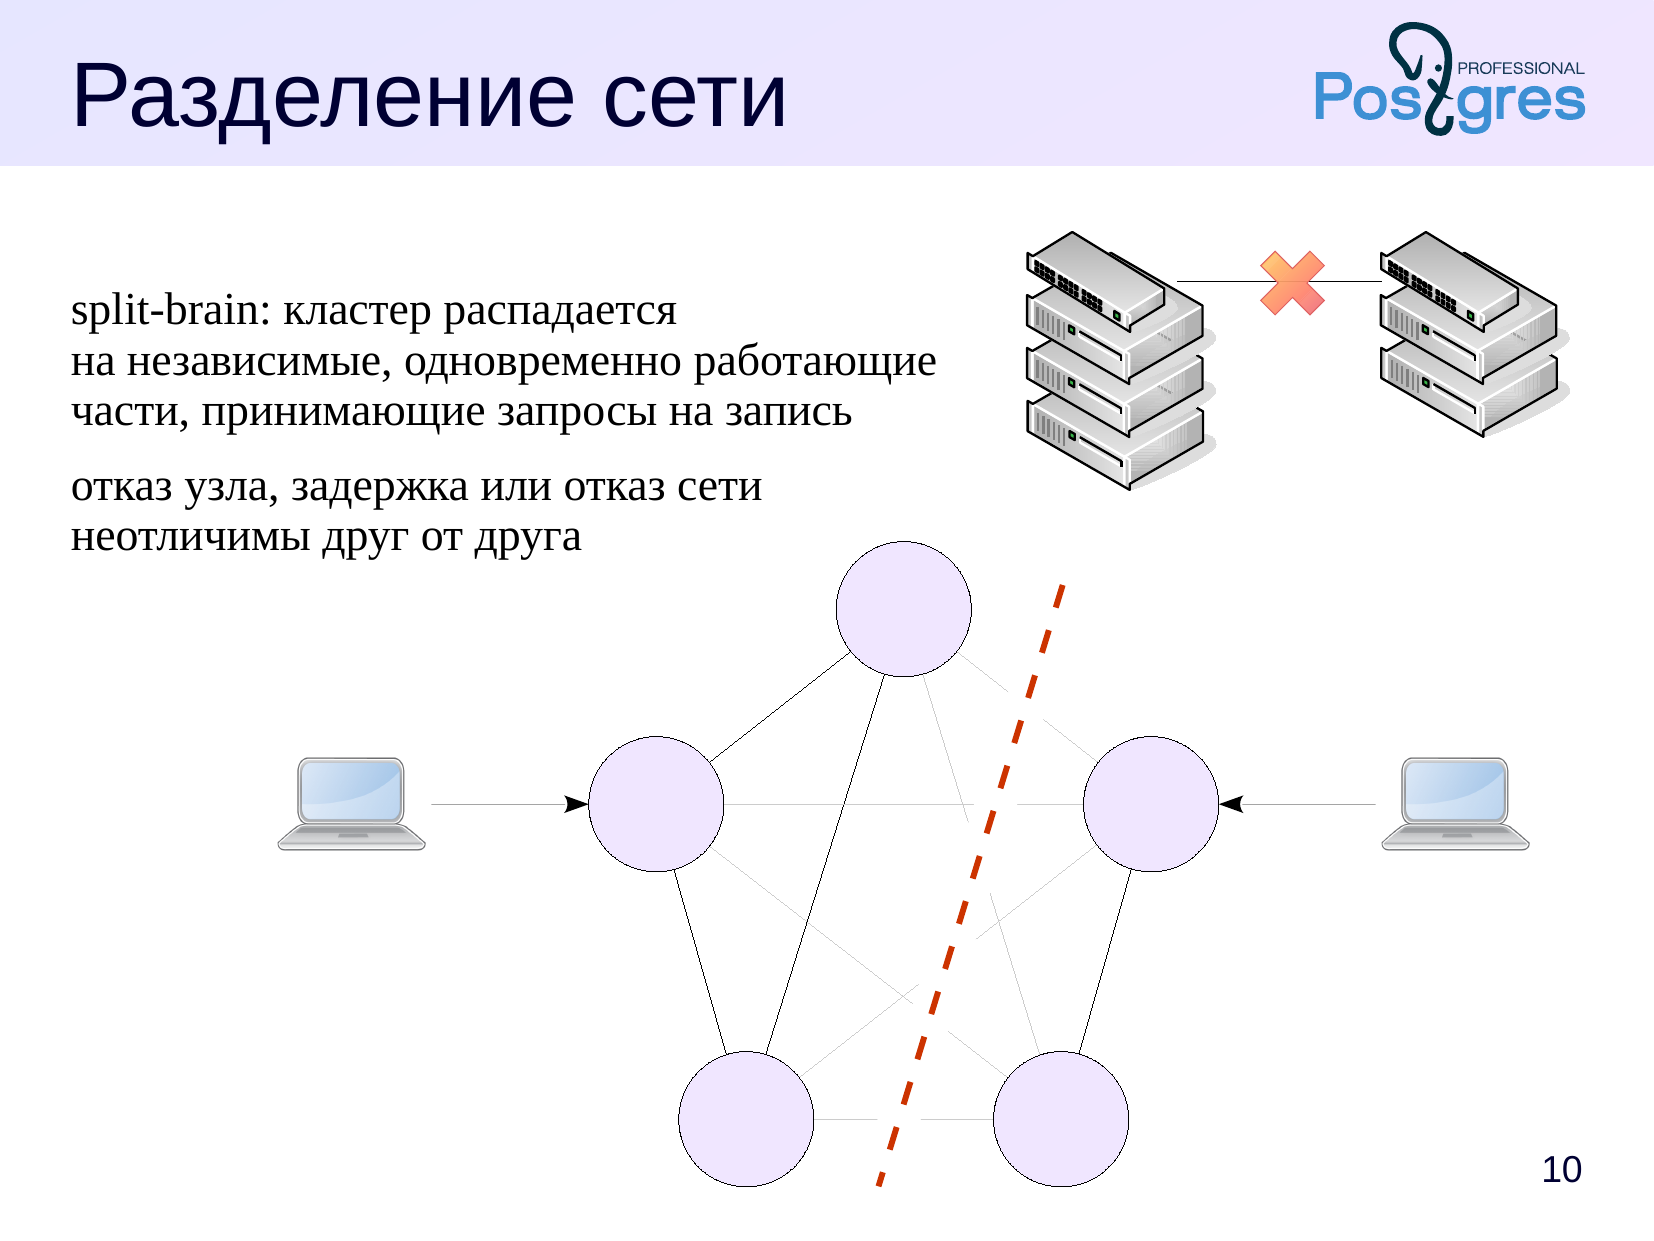

# Разделение сети
split-brain: кластер распадается
на независимые, одновременно работающие
части, принимающие запросы на запись
отказ узла, задержка или отказ сети
неотличимы друг от друга